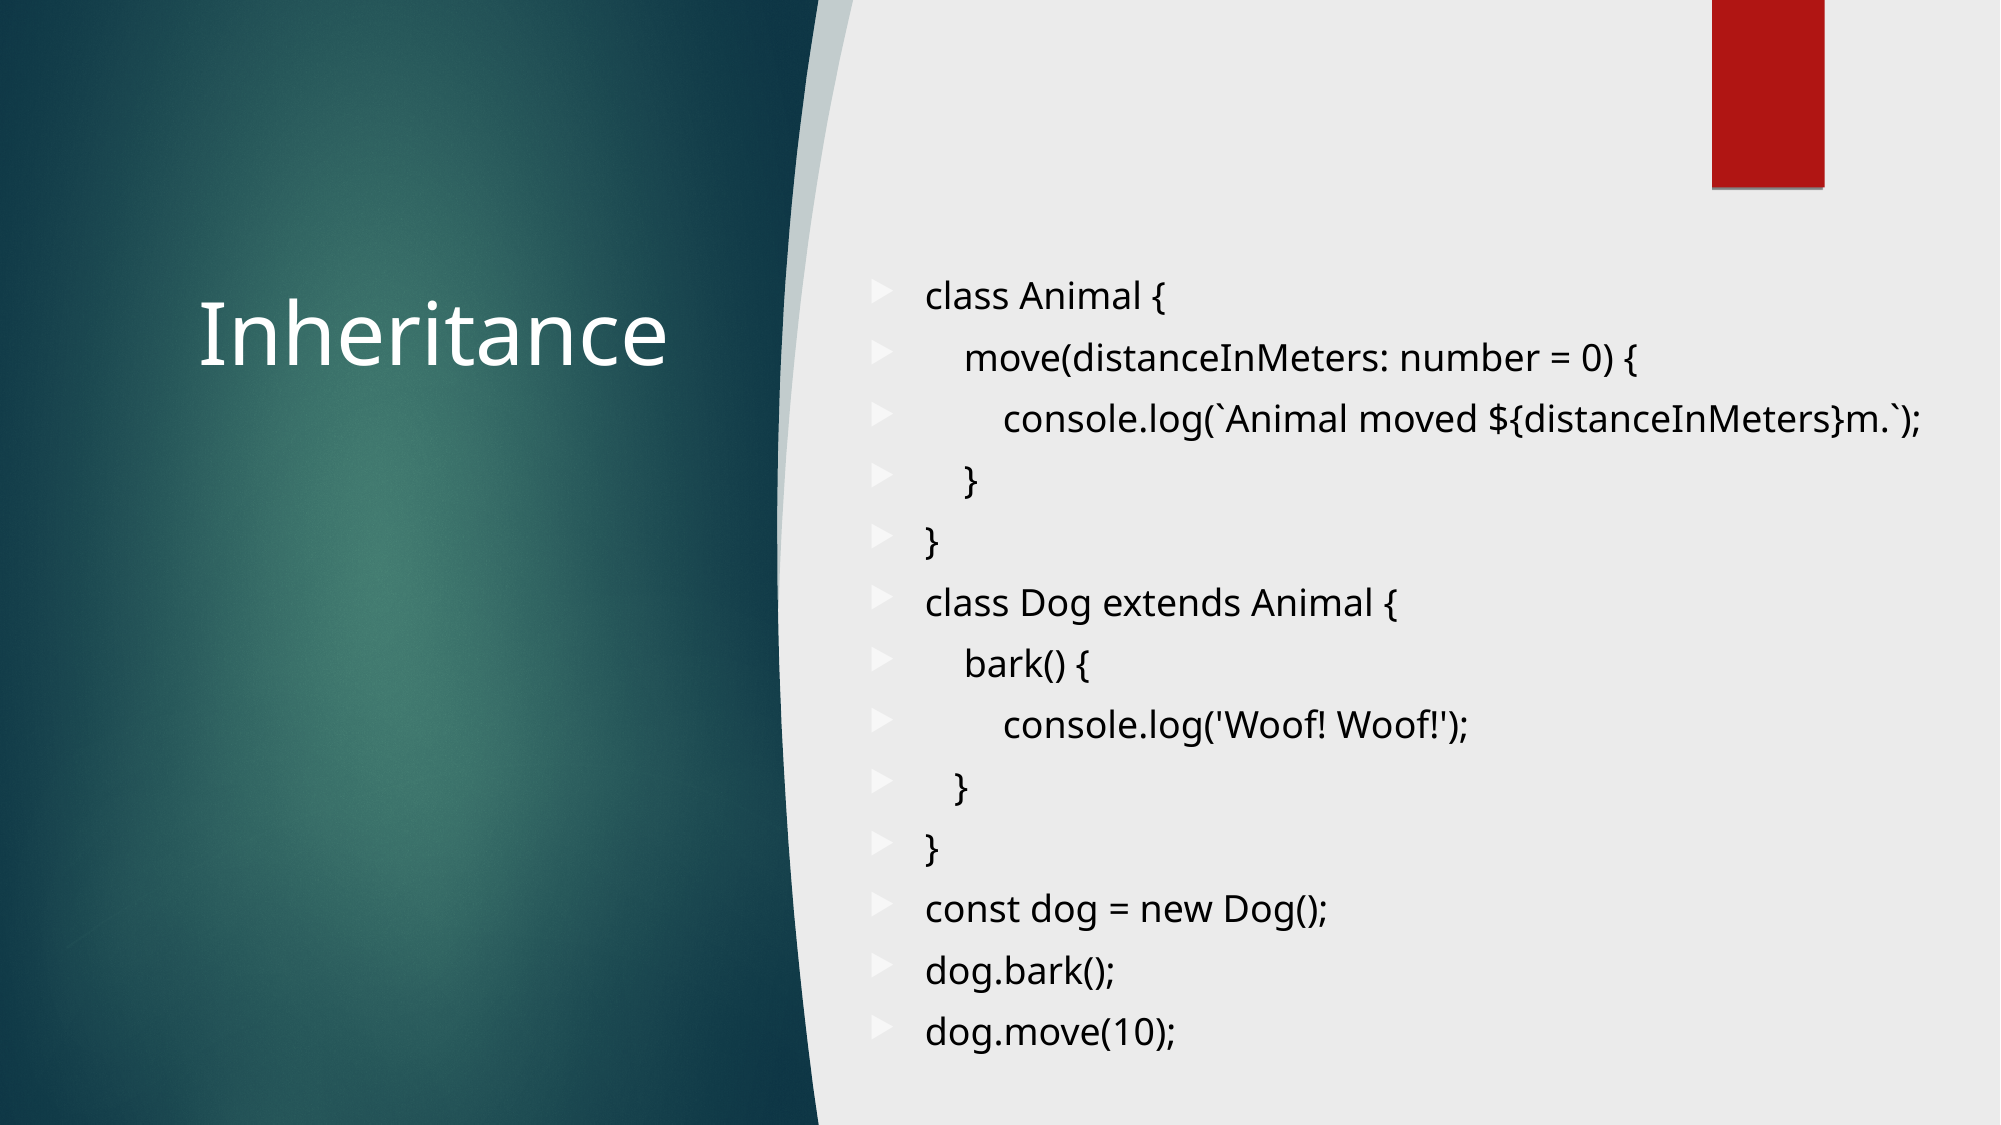

# Inheritance
class Animal {
 move(distanceInMeters: number = 0) {
 console.log(`Animal moved ${distanceInMeters}m.`);
 }
}
class Dog extends Animal {
 bark() {
 console.log('Woof! Woof!');
 }
}
const dog = new Dog();
dog.bark();
dog.move(10);